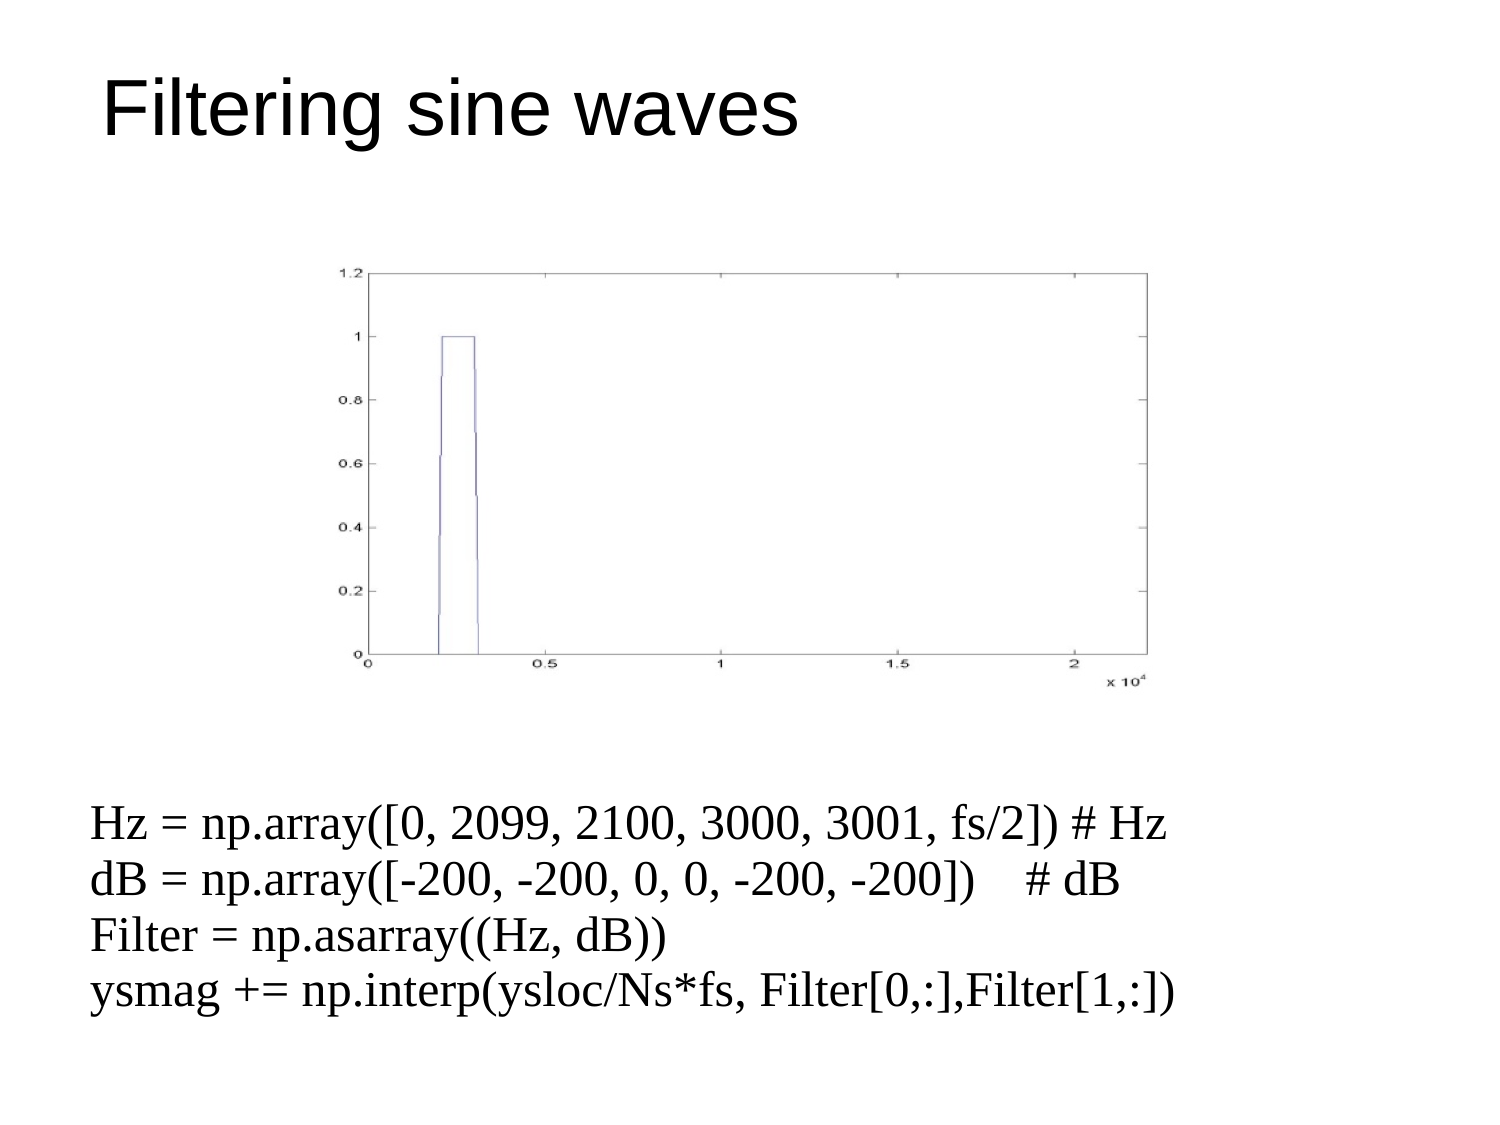

# Filtering sine waves
Hz = np.array([0, 2099, 2100, 3000, 3001, fs/2]) # Hz
dB = np.array([-200, -200, 0, 0, -200, -200]) # dB
Filter = np.asarray((Hz, dB))
ysmag += np.interp(ysloc/Ns*fs, Filter[0,:],Filter[1,:])